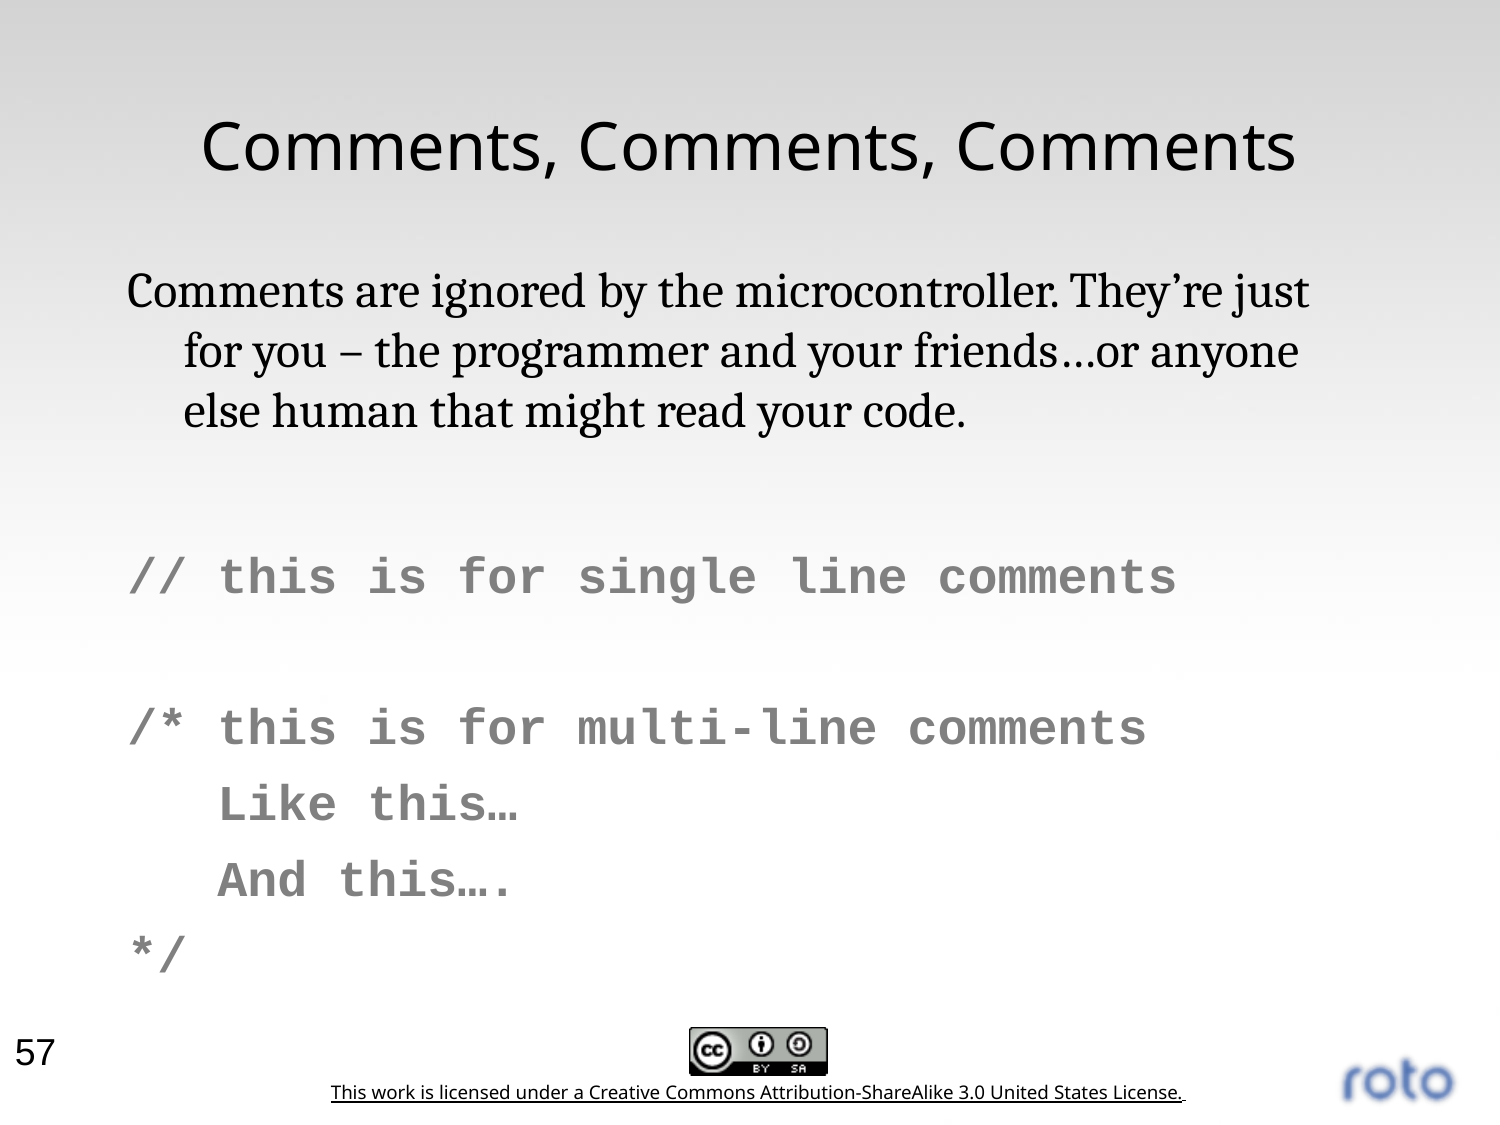

# Comments, Comments, Comments
Comments are ignored by the microcontroller. They’re just for you – the programmer and your friends…or anyone else human that might read your code.
// this is for single line comments
/* this is for multi-line comments
 Like this…
 And this….
*/